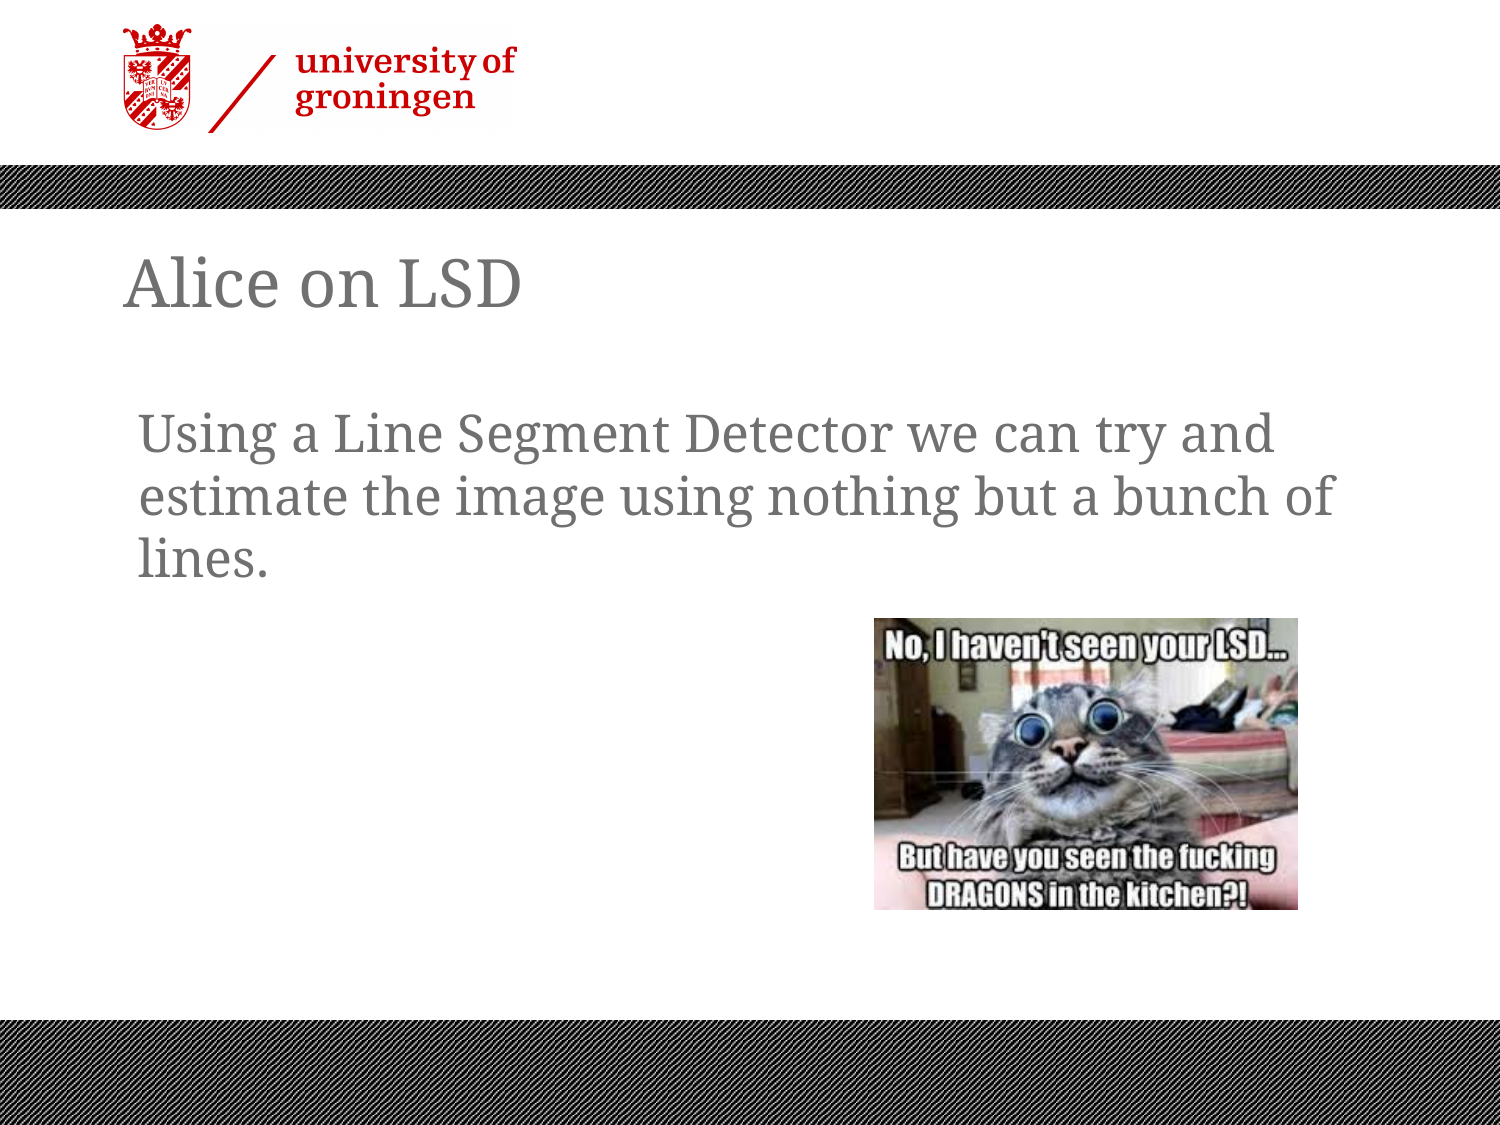

# Alice on LSD
Using a Line Segment Detector we can try and estimate the image using nothing but a bunch of lines.